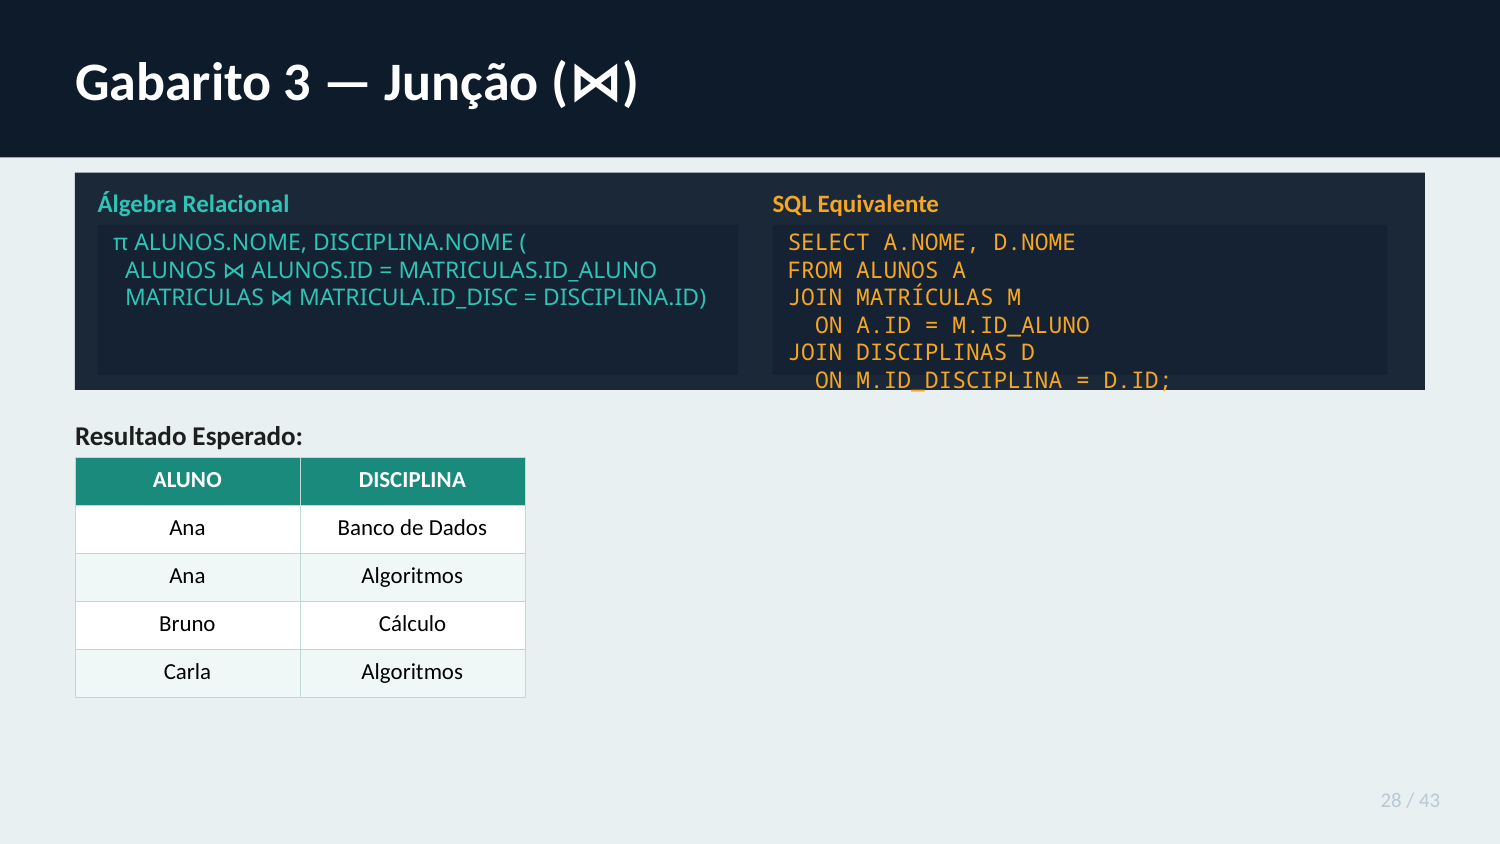

Gabarito 3 — Junção (⋈)
Álgebra Relacional
SQL Equivalente
π ALUNOS.NOME, DISCIPLINA.NOME (
 ALUNOS ⋈ ALUNOS.ID = MATRICULAS.ID_ALUNO
 MATRICULAS ⋈ MATRICULA.ID_DISC = DISCIPLINA.ID)
SELECT A.NOME, D.NOME
FROM ALUNOS A
JOIN MATRÍCULAS M
 ON A.ID = M.ID_ALUNO
JOIN DISCIPLINAS D
 ON M.ID_DISCIPLINA = D.ID;
Resultado Esperado:
| ALUNO | DISCIPLINA |
| --- | --- |
| Ana | Banco de Dados |
| Ana | Algoritmos |
| Bruno | Cálculo |
| Carla | Algoritmos |
28 / 43